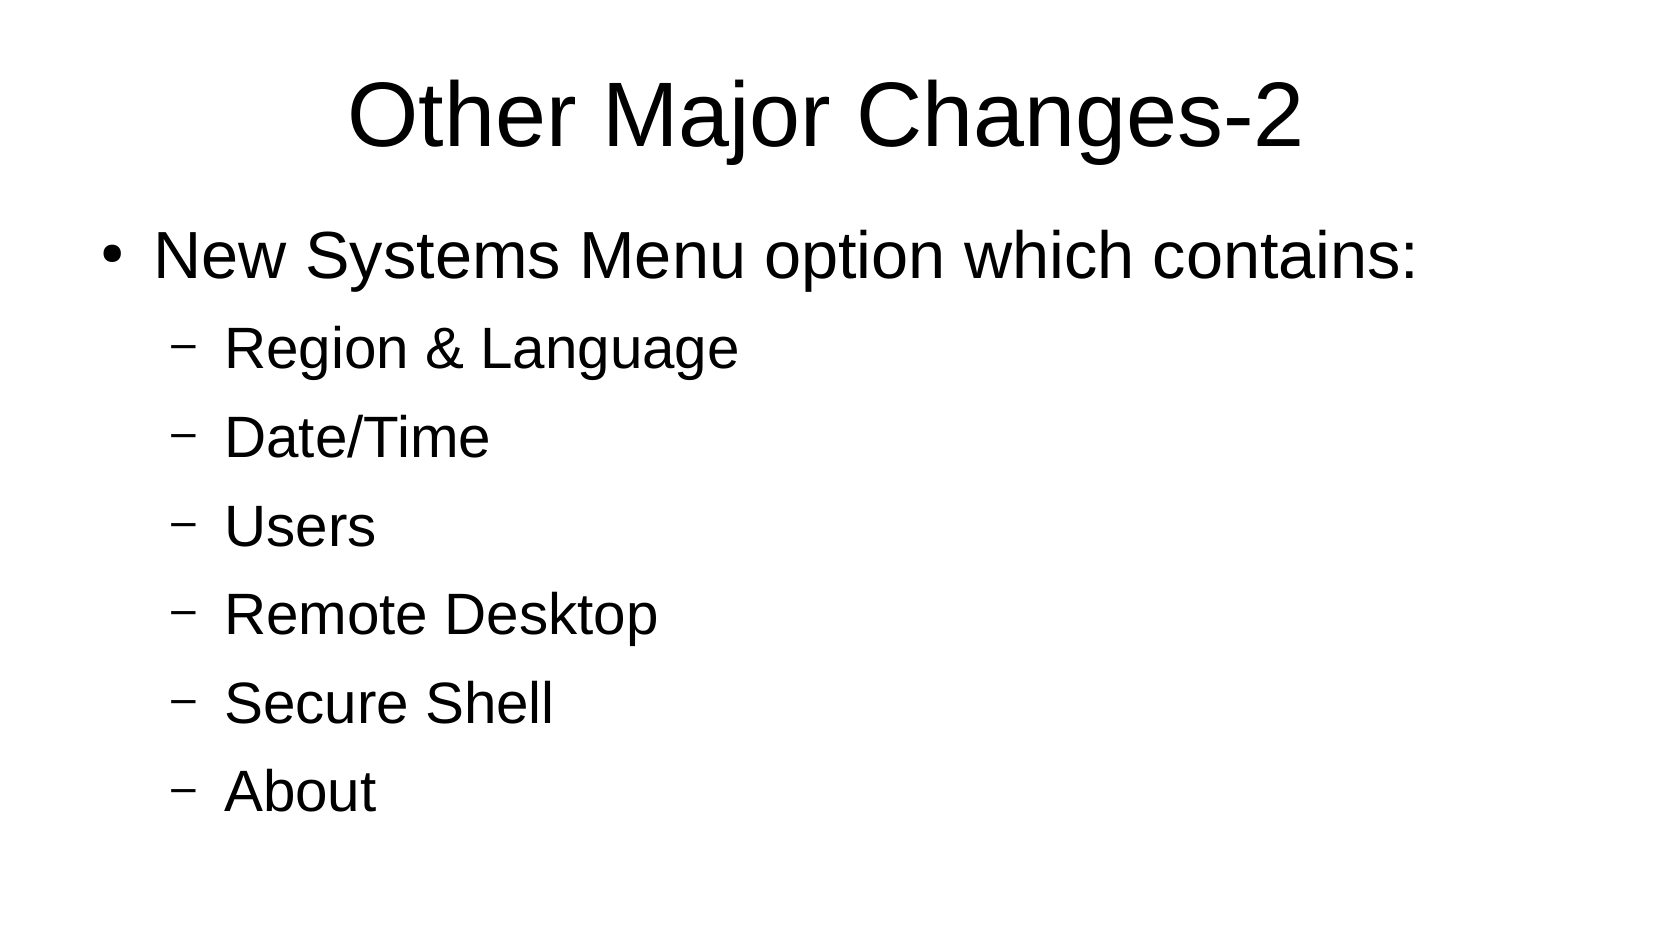

# Other Major Changes-2
New Systems Menu option which contains:
Region & Language
Date/Time
Users
Remote Desktop
Secure Shell
About